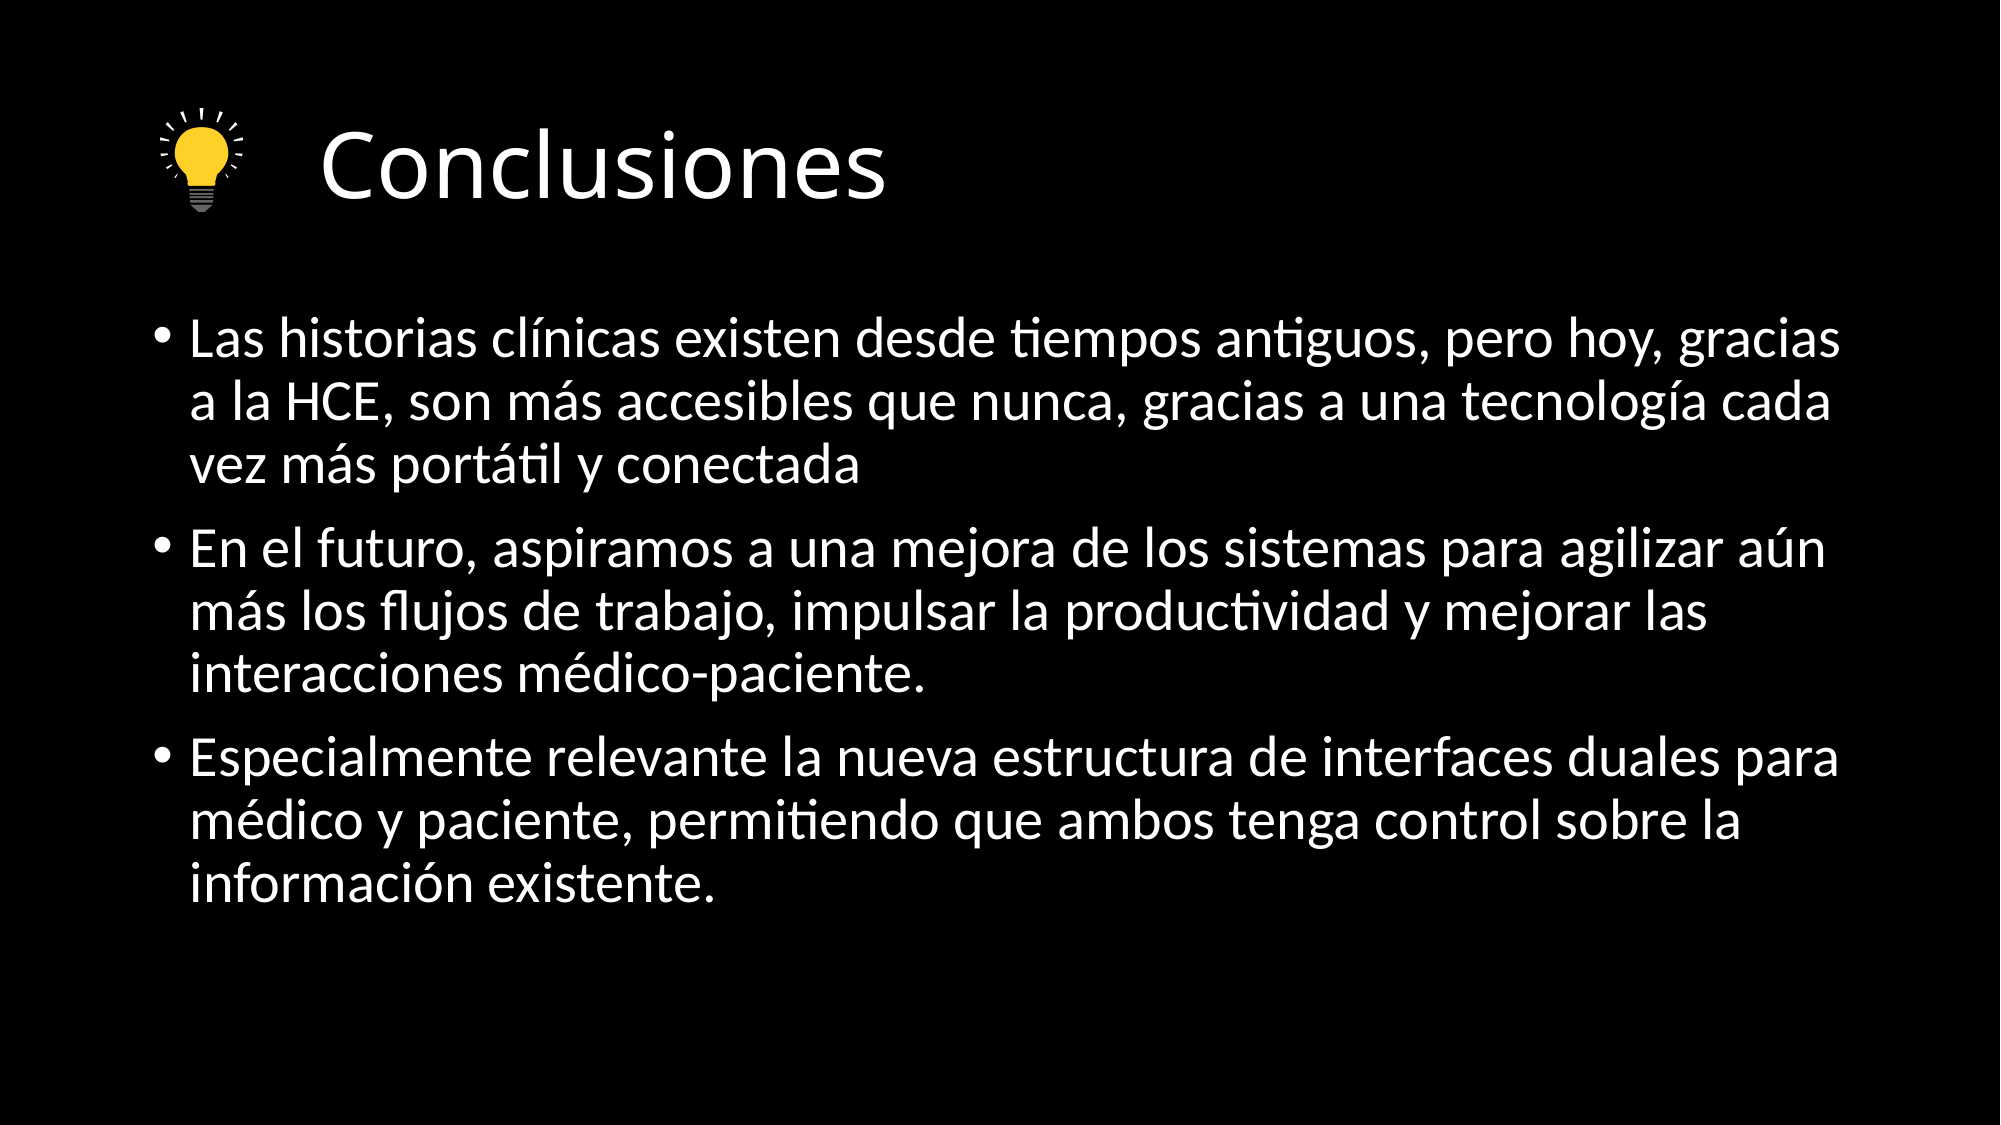

# Conclusiones
Las historias clínicas existen desde tiempos antiguos, pero hoy, gracias a la HCE, son más accesibles que nunca, gracias a una tecnología cada vez más portátil y conectada
En el futuro, aspiramos a una mejora de los sistemas para agilizar aún más los flujos de trabajo, impulsar la productividad y mejorar las interacciones médico-paciente.
Especialmente relevante la nueva estructura de interfaces duales para médico y paciente, permitiendo que ambos tenga control sobre la información existente.